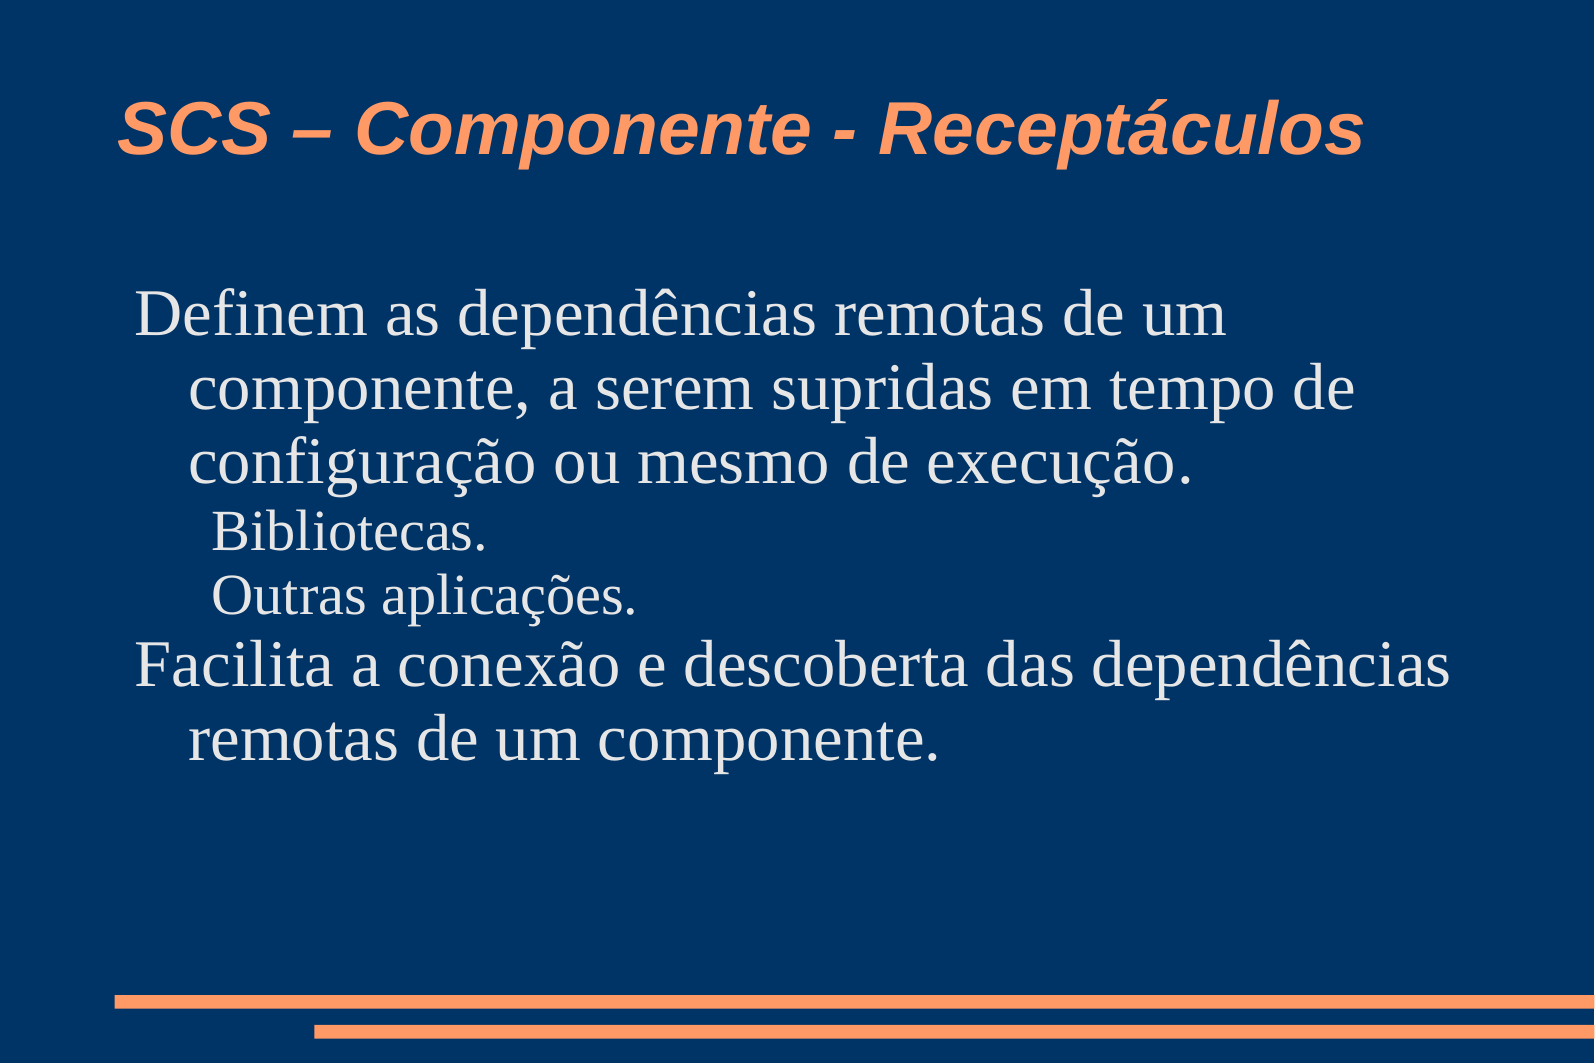

# SCS – Componente - Receptáculos
Definem as dependências remotas de um componente, a serem supridas em tempo de configuração ou mesmo de execução.
Bibliotecas.
Outras aplicações.
Facilita a conexão e descoberta das dependências remotas de um componente.